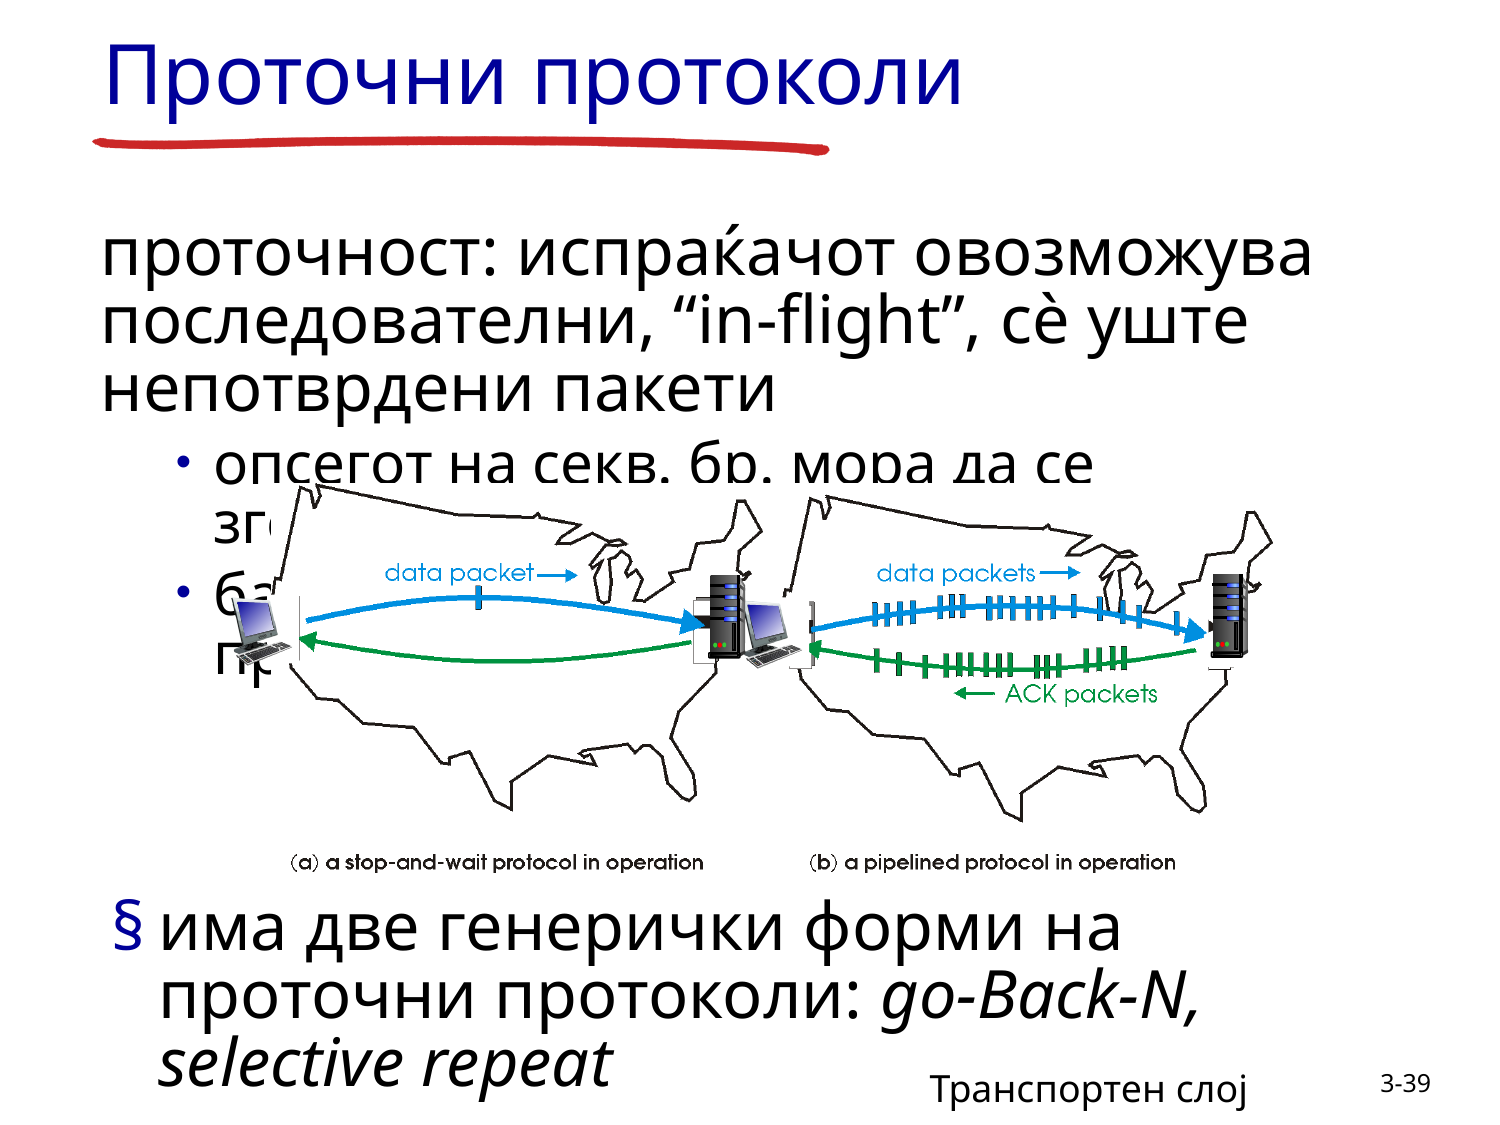

# Проточни протоколи
проточност: испраќачот овозможува последователни, “in-flight”, сè уште непотврдени пакети
опсегот на секв. бр. мора да се зголеми
баферирање кај праќачот и/или кај примачот
има две генерички форми на проточни протоколи: go-Back-N, selective repeat
Транспортен слој